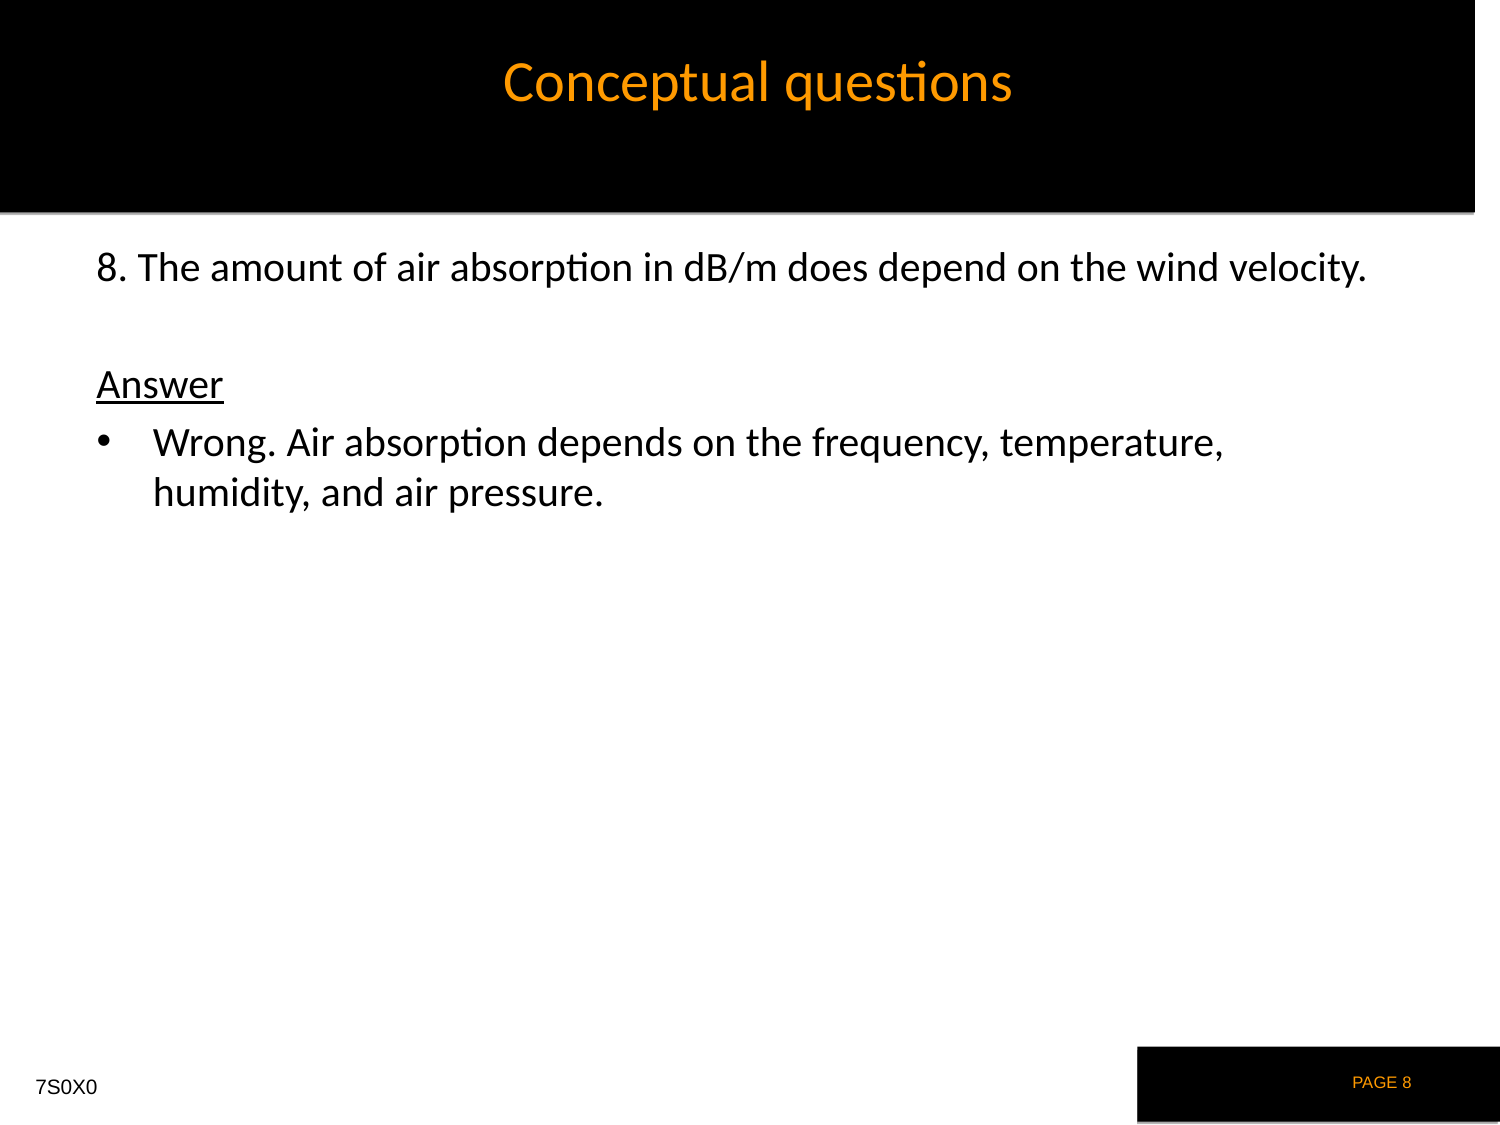

# Conceptual questions
8. The amount of air absorption in dB/m does depend on the wind velocity.
Answer
Wrong. Air absorption depends on the frequency, temperature, humidity, and air pressure.
PAGE 8
7S0X0
2017/02/09
PAGE